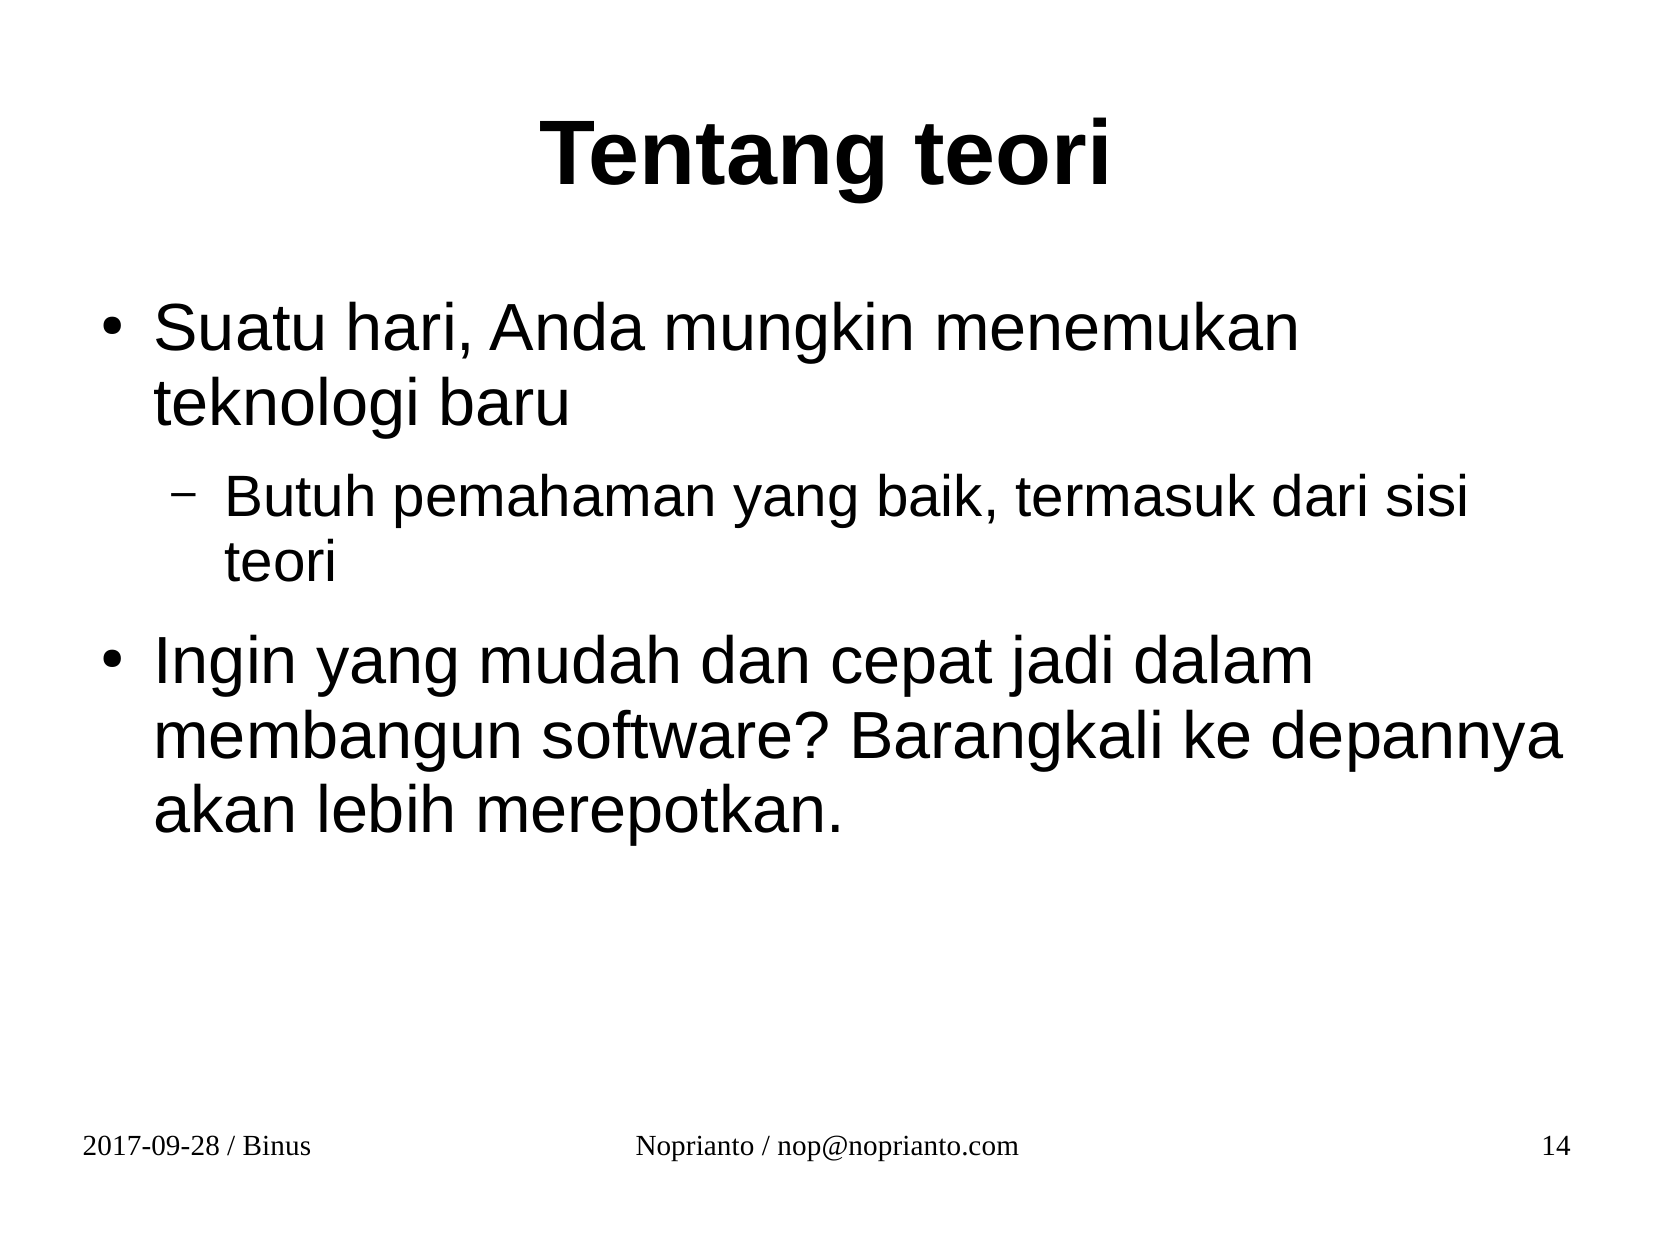

# Tentang teori
Suatu hari, Anda mungkin menemukan teknologi baru
Butuh pemahaman yang baik, termasuk dari sisi teori
Ingin yang mudah dan cepat jadi dalam membangun software? Barangkali ke depannya akan lebih merepotkan.
2017-09-28 / Binus
Noprianto / nop@noprianto.com
14